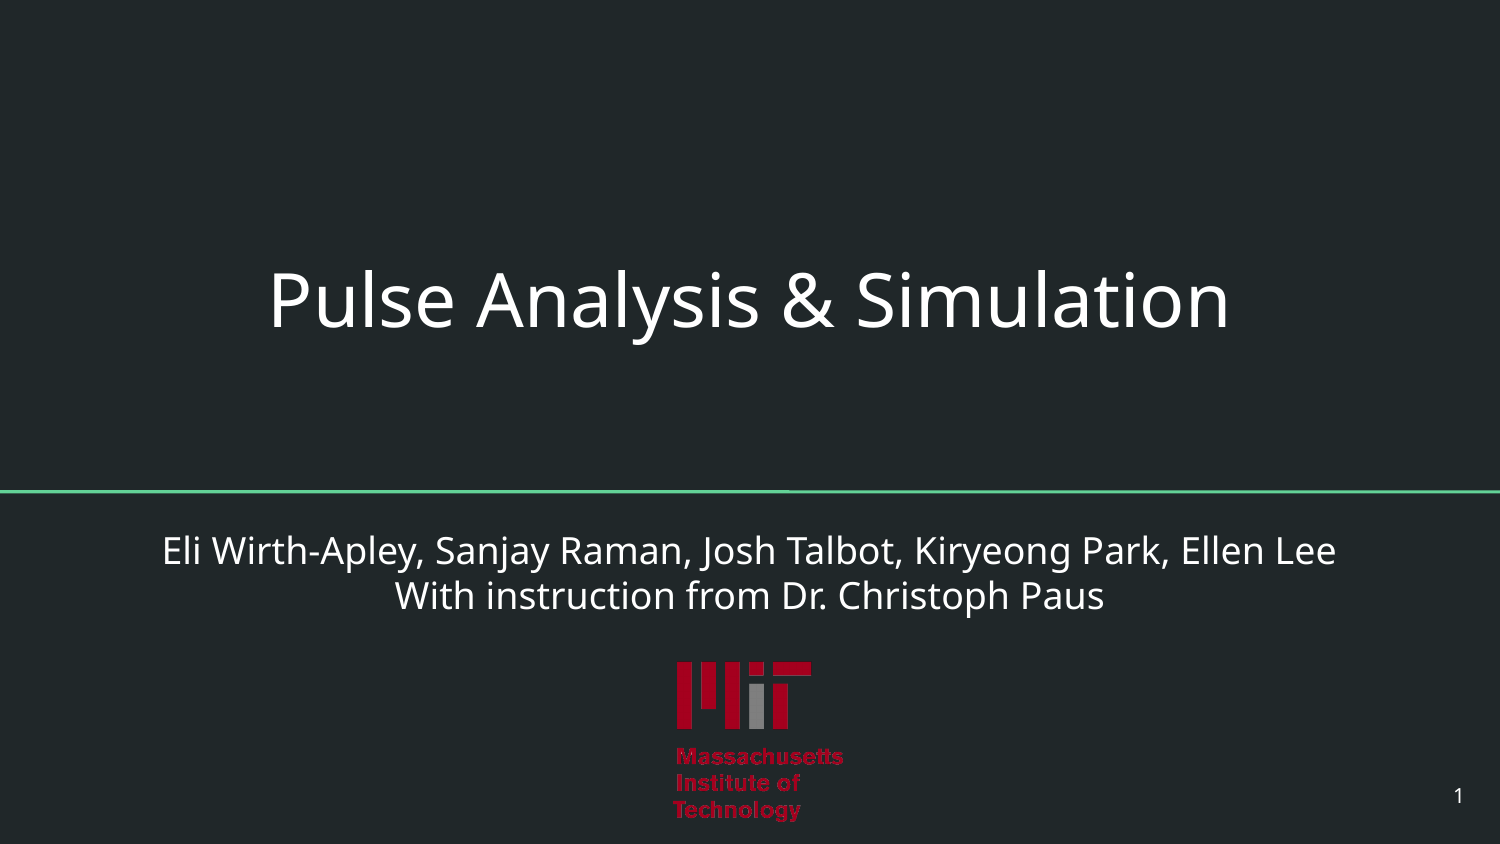

# Pulse Analysis & Simulation
Eli Wirth-Apley, Sanjay Raman, Josh Talbot, Kiryeong Park, Ellen Lee
With instruction from Dr. Christoph Paus